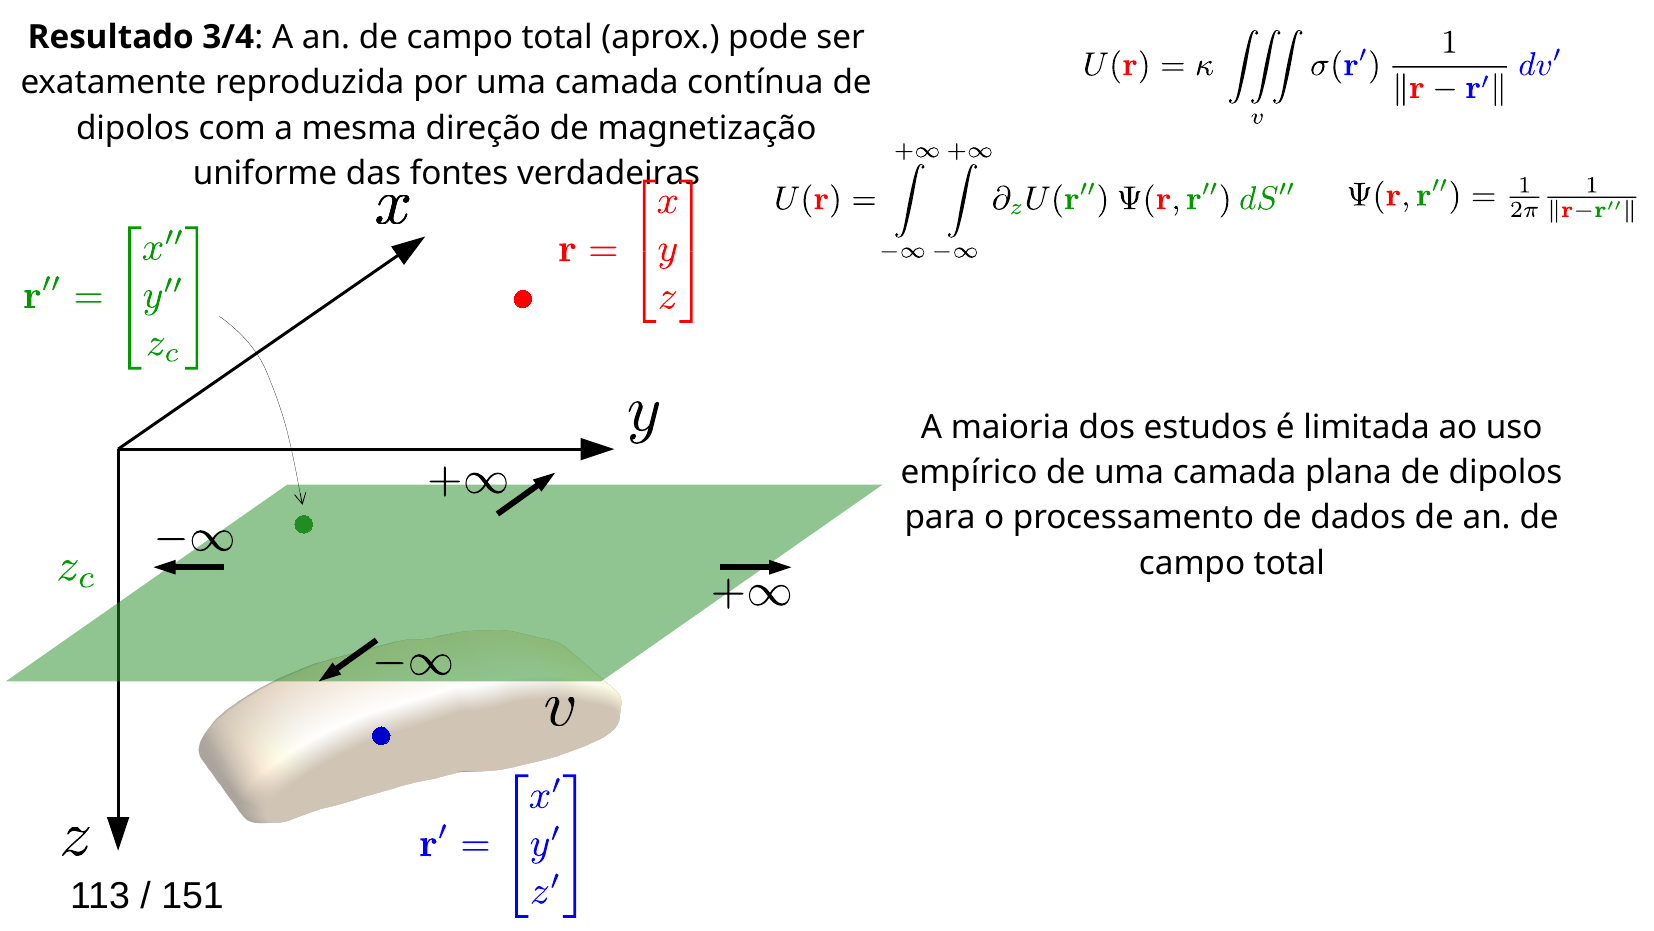

Resultado 3/4: A an. de campo total (aprox.) pode ser exatamente reproduzida por uma camada contínua de dipolos com a mesma direção de magnetização uniforme das fontes verdadeiras
A maioria dos estudos é limitada ao uso empírico de uma camada plana de dipolos para o processamento de dados de an. de campo total